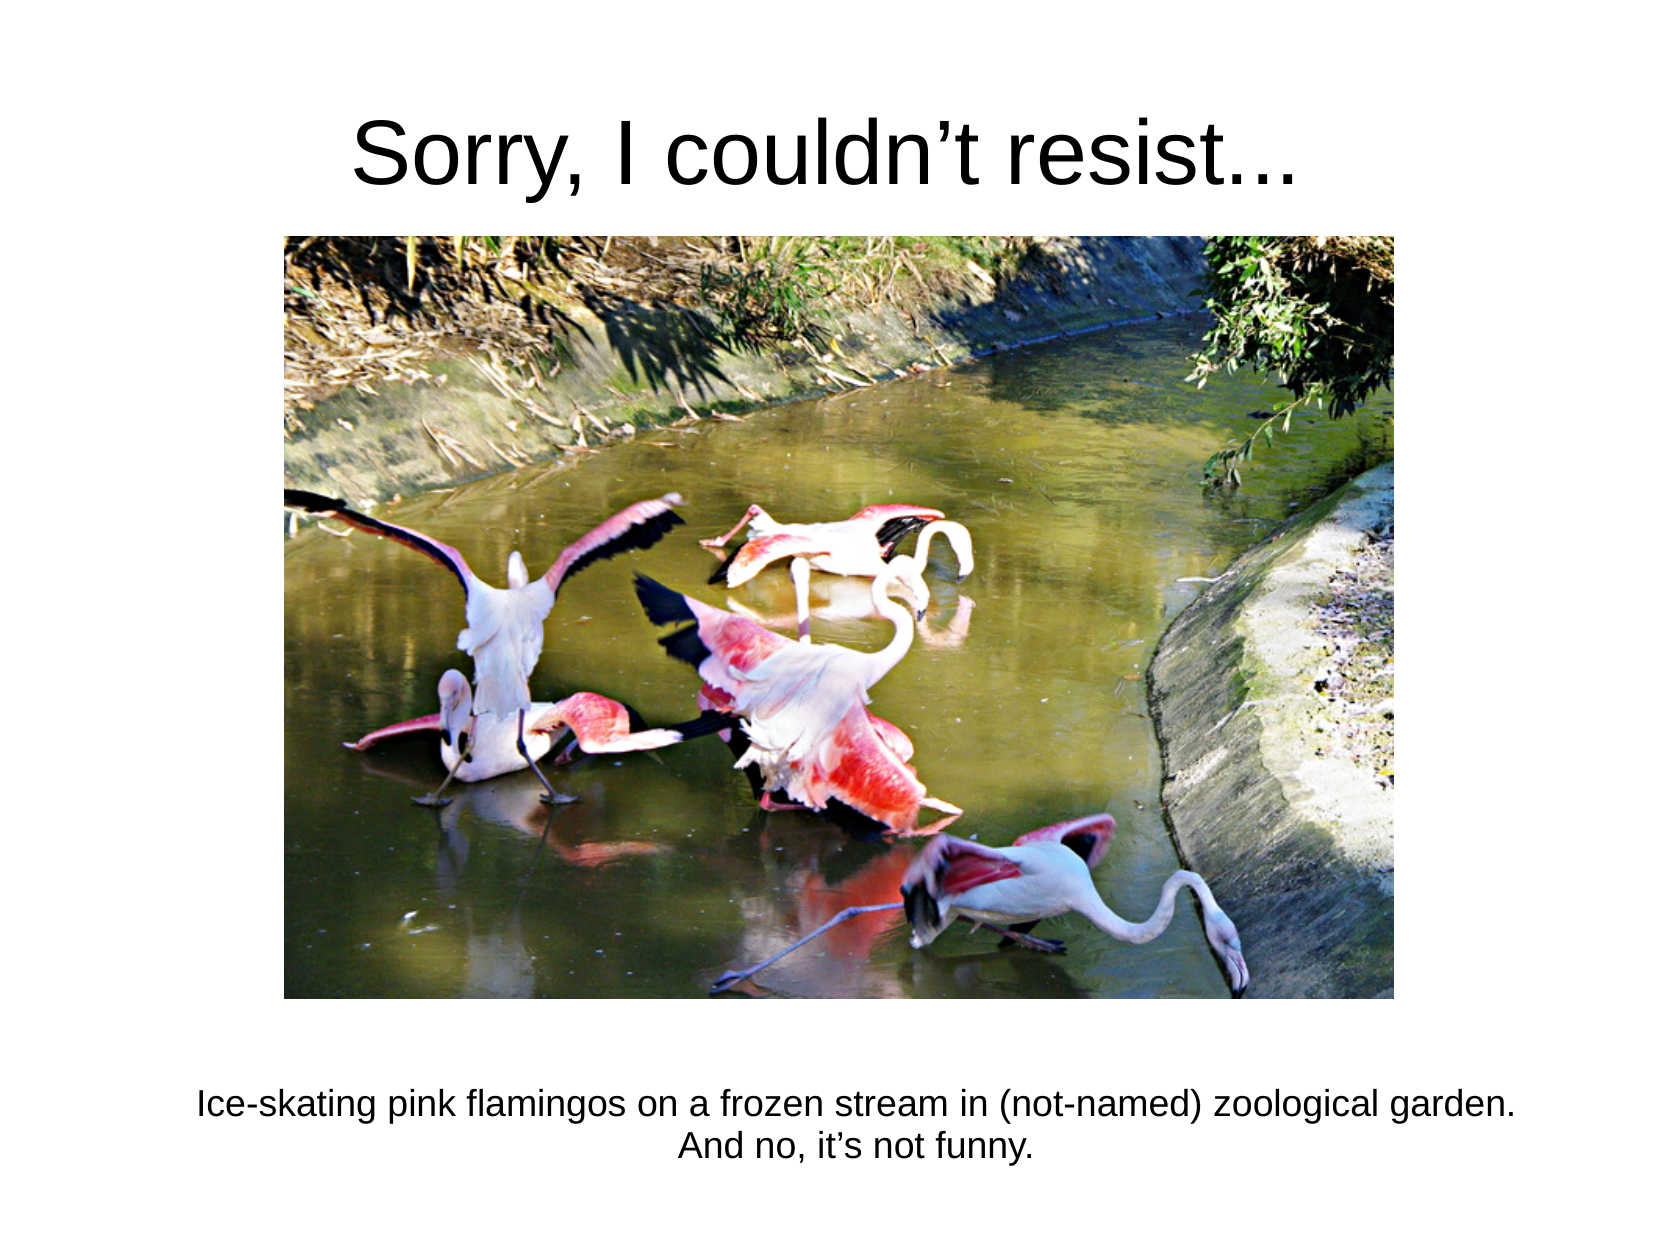

# Sorry, I couldn’t resist...
Ice-skating pink flamingos on a frozen stream in (not-named) zoological garden.
And no, it’s not funny.